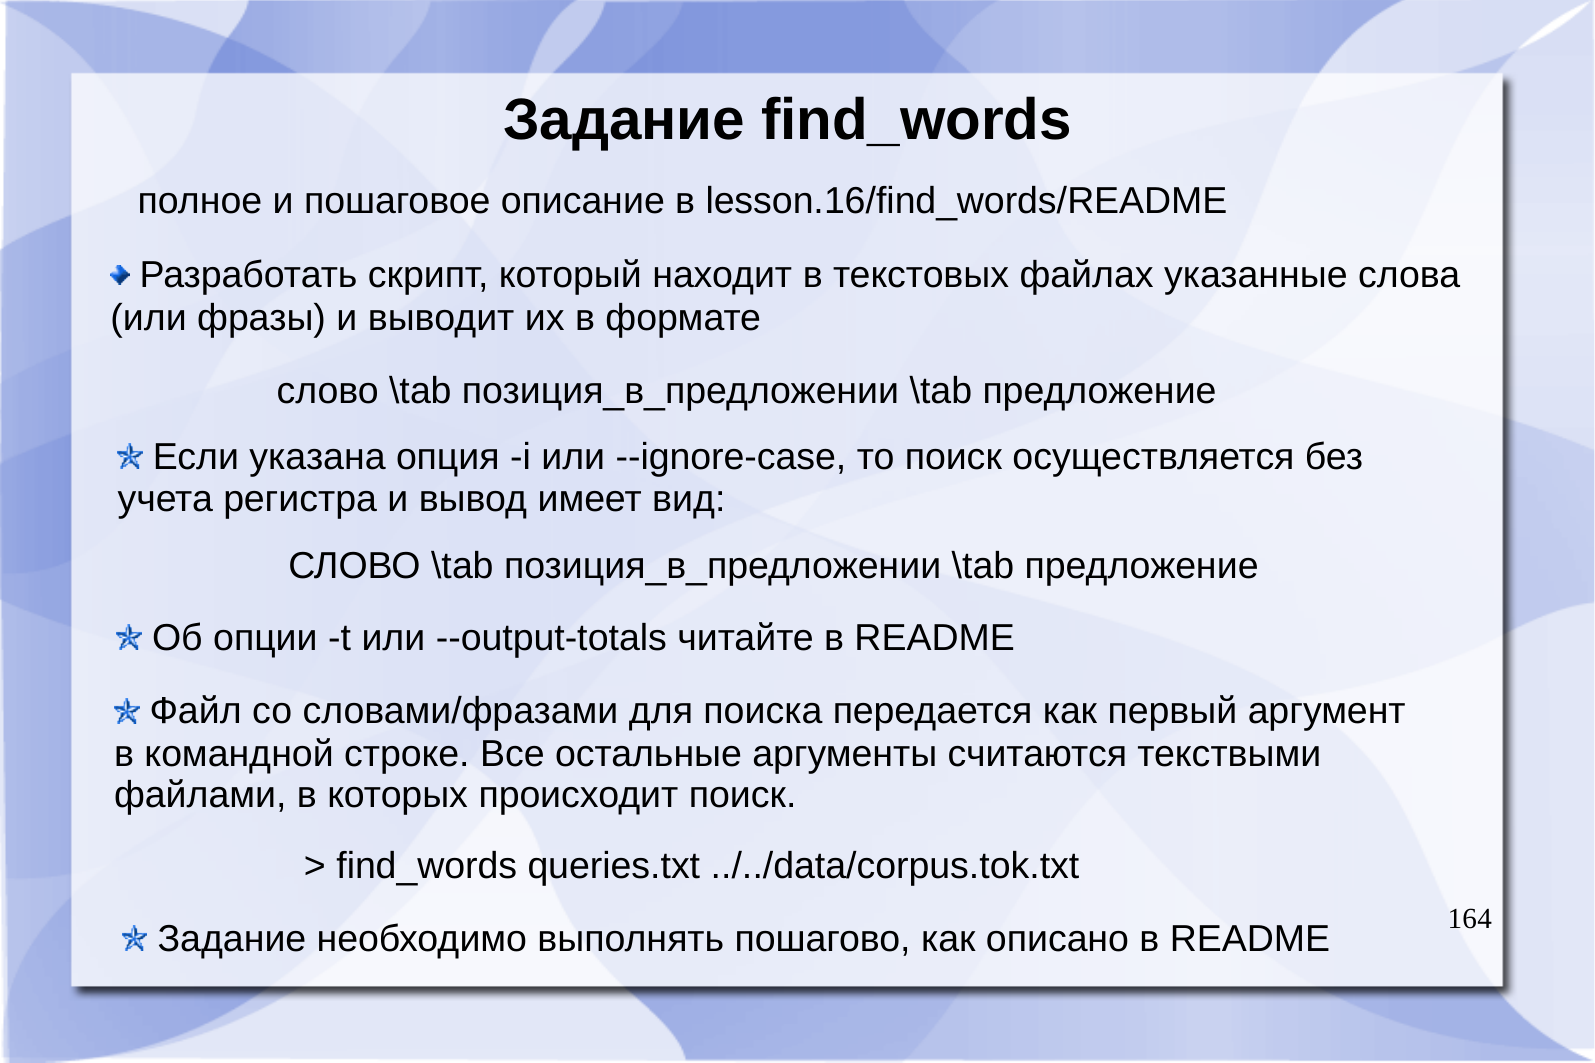

# Задание find_words
полное и пошаговое описание в lesson.16/find_words/README
 Разработать скрипт, который находит в текстовых файлах указанные слова (или фразы) и выводит их в формате
слово \tab позиция_в_предложении \tab предложение
 Если указана опция -i или --ignore-case, то поиск осуществляется без учета регистра и вывод имеет вид:
СЛОВО \tab позиция_в_предложении \tab предложение
 Об опции -t или --output-totals читайте в README
 Файл со словами/фразами для поиска передается как первый аргумент в командной строке. Все остальные аргументы считаются текствыми файлами, в которых происходит поиск.
> find_words queries.txt ../../data/corpus.tok.txt
164
 Задание необходимо выполнять пошагово, как описано в README